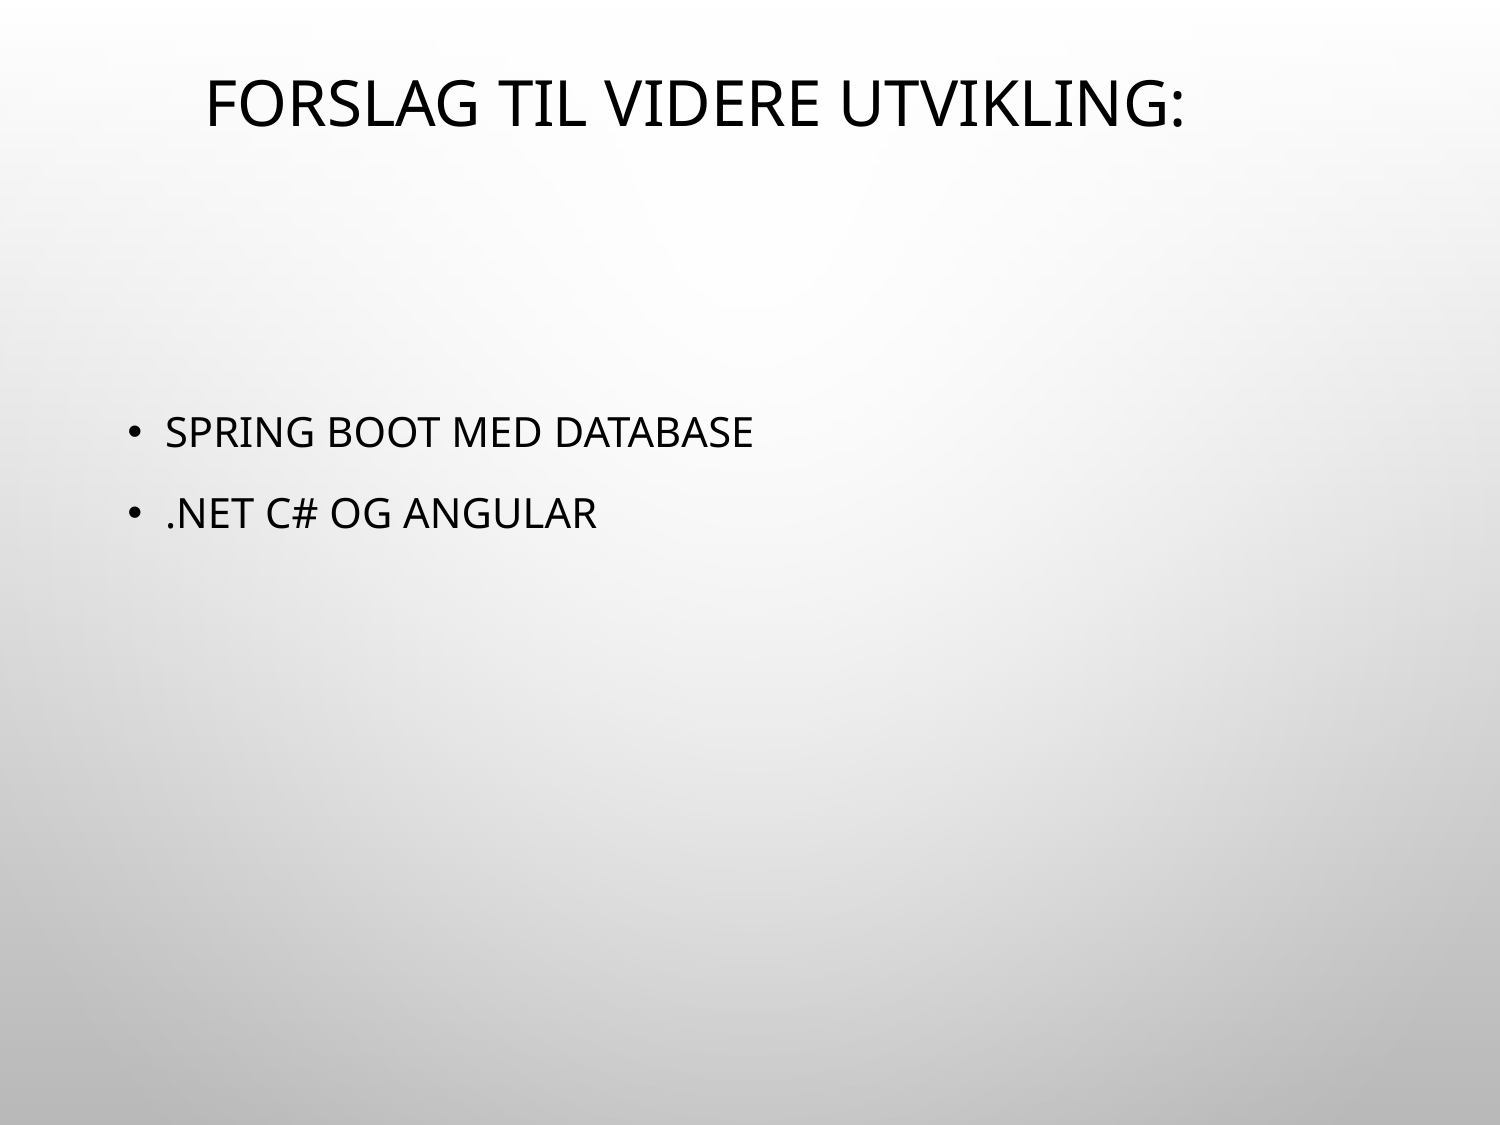

# Forslag til videre Utvikling:
Spring Boot MED DATABASE
.Net C# og Angular